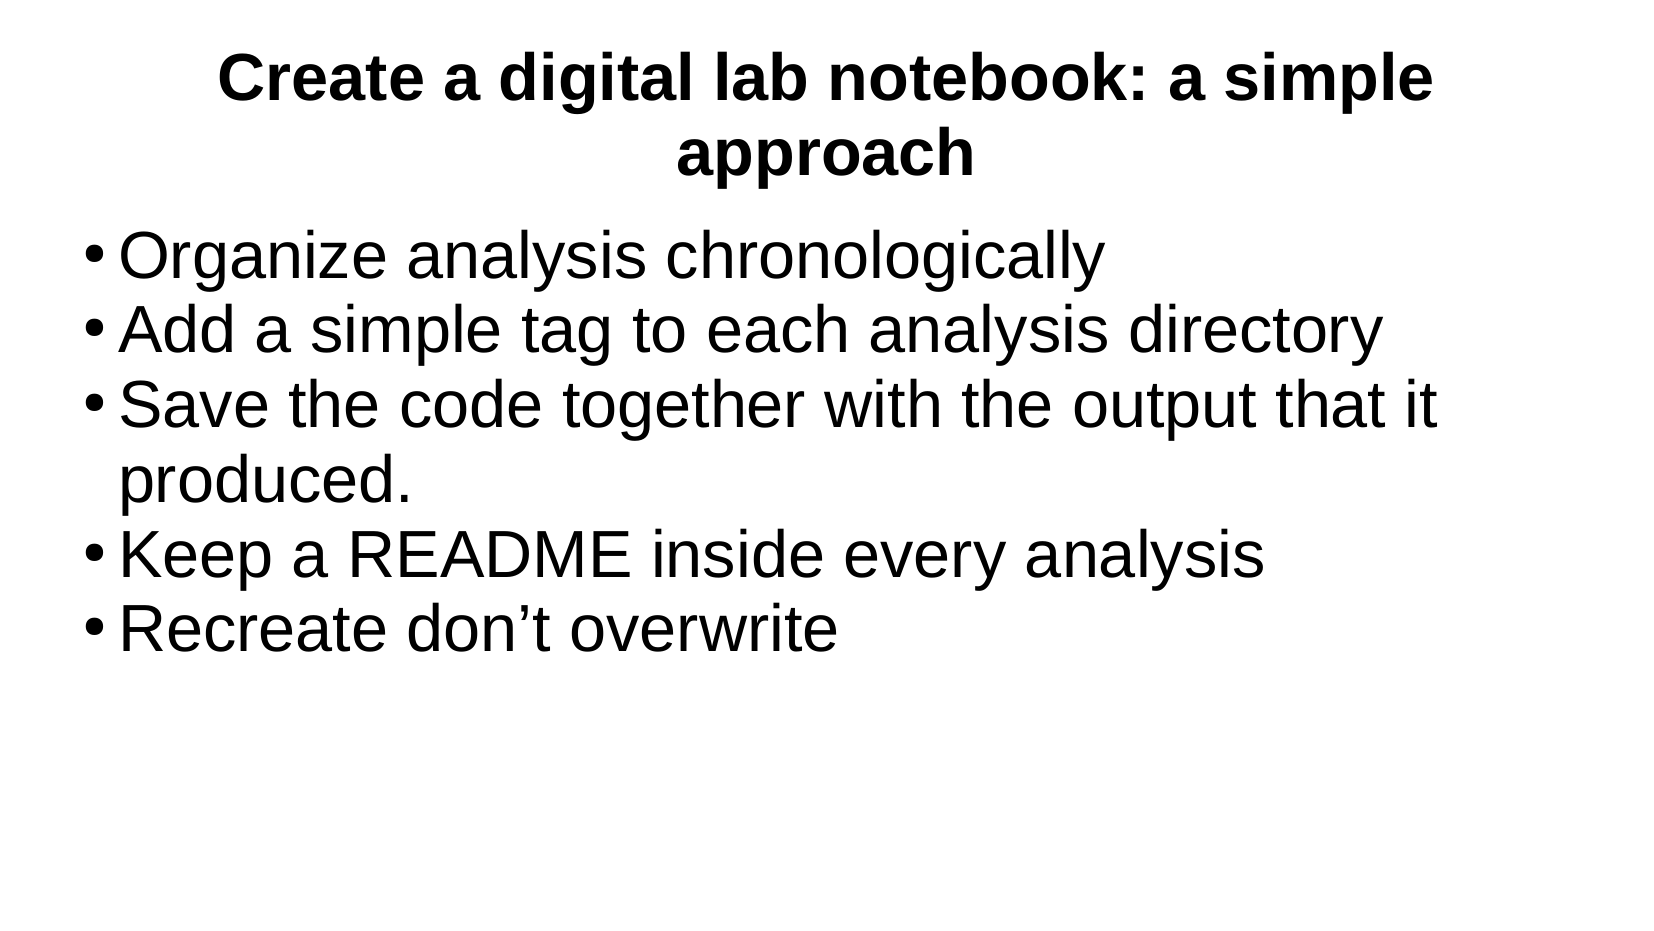

# Create a digital lab notebook: a simple approach
Organize analysis chronologically
Add a simple tag to each analysis directory
Save the code together with the output that it produced.
Keep a README inside every analysis
Recreate don’t overwrite